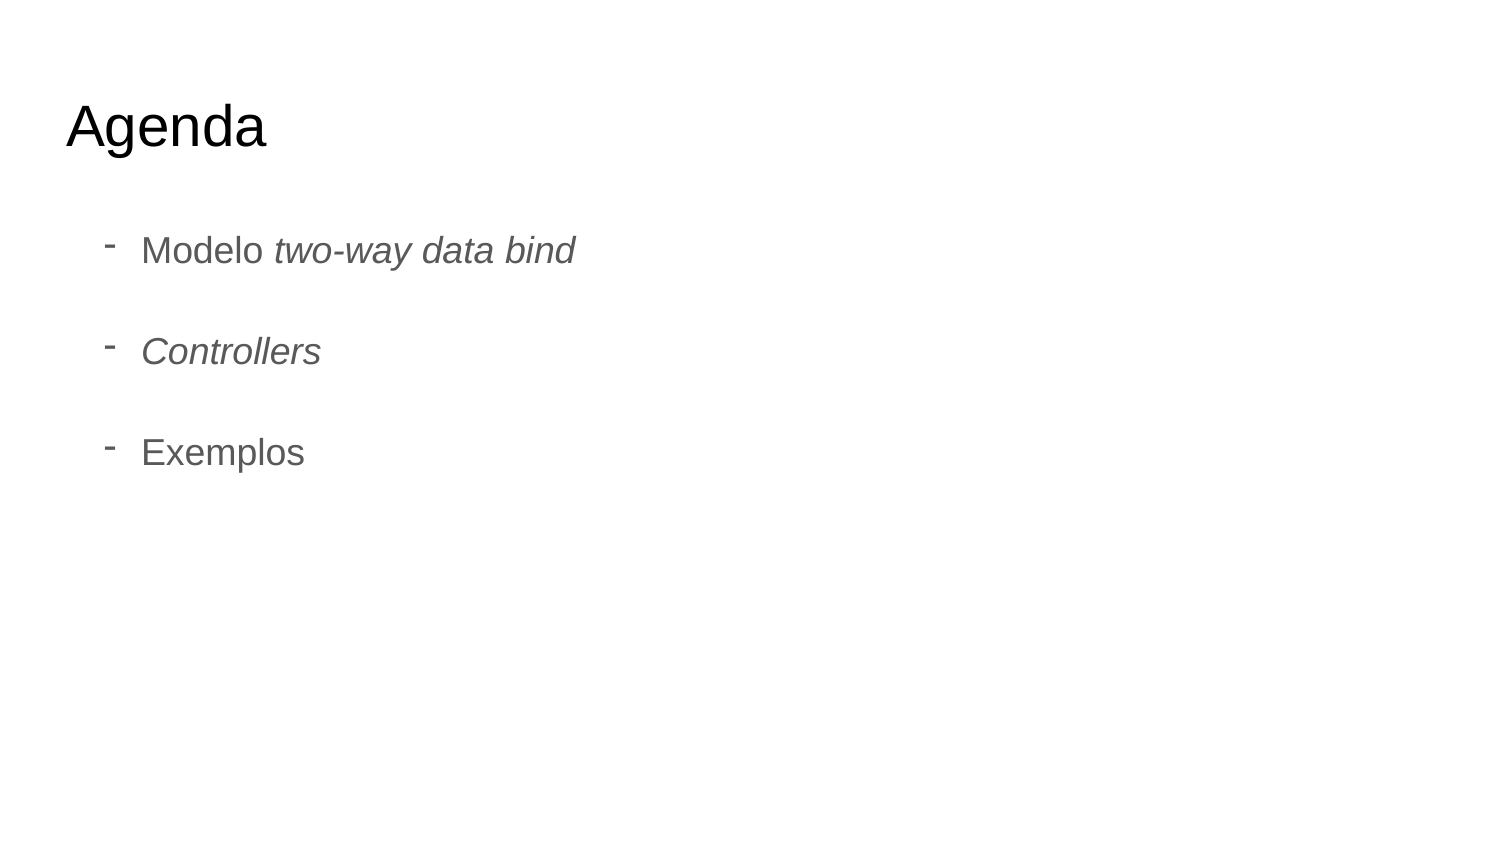

# Agenda
Modelo two-way data bind
Controllers
Exemplos